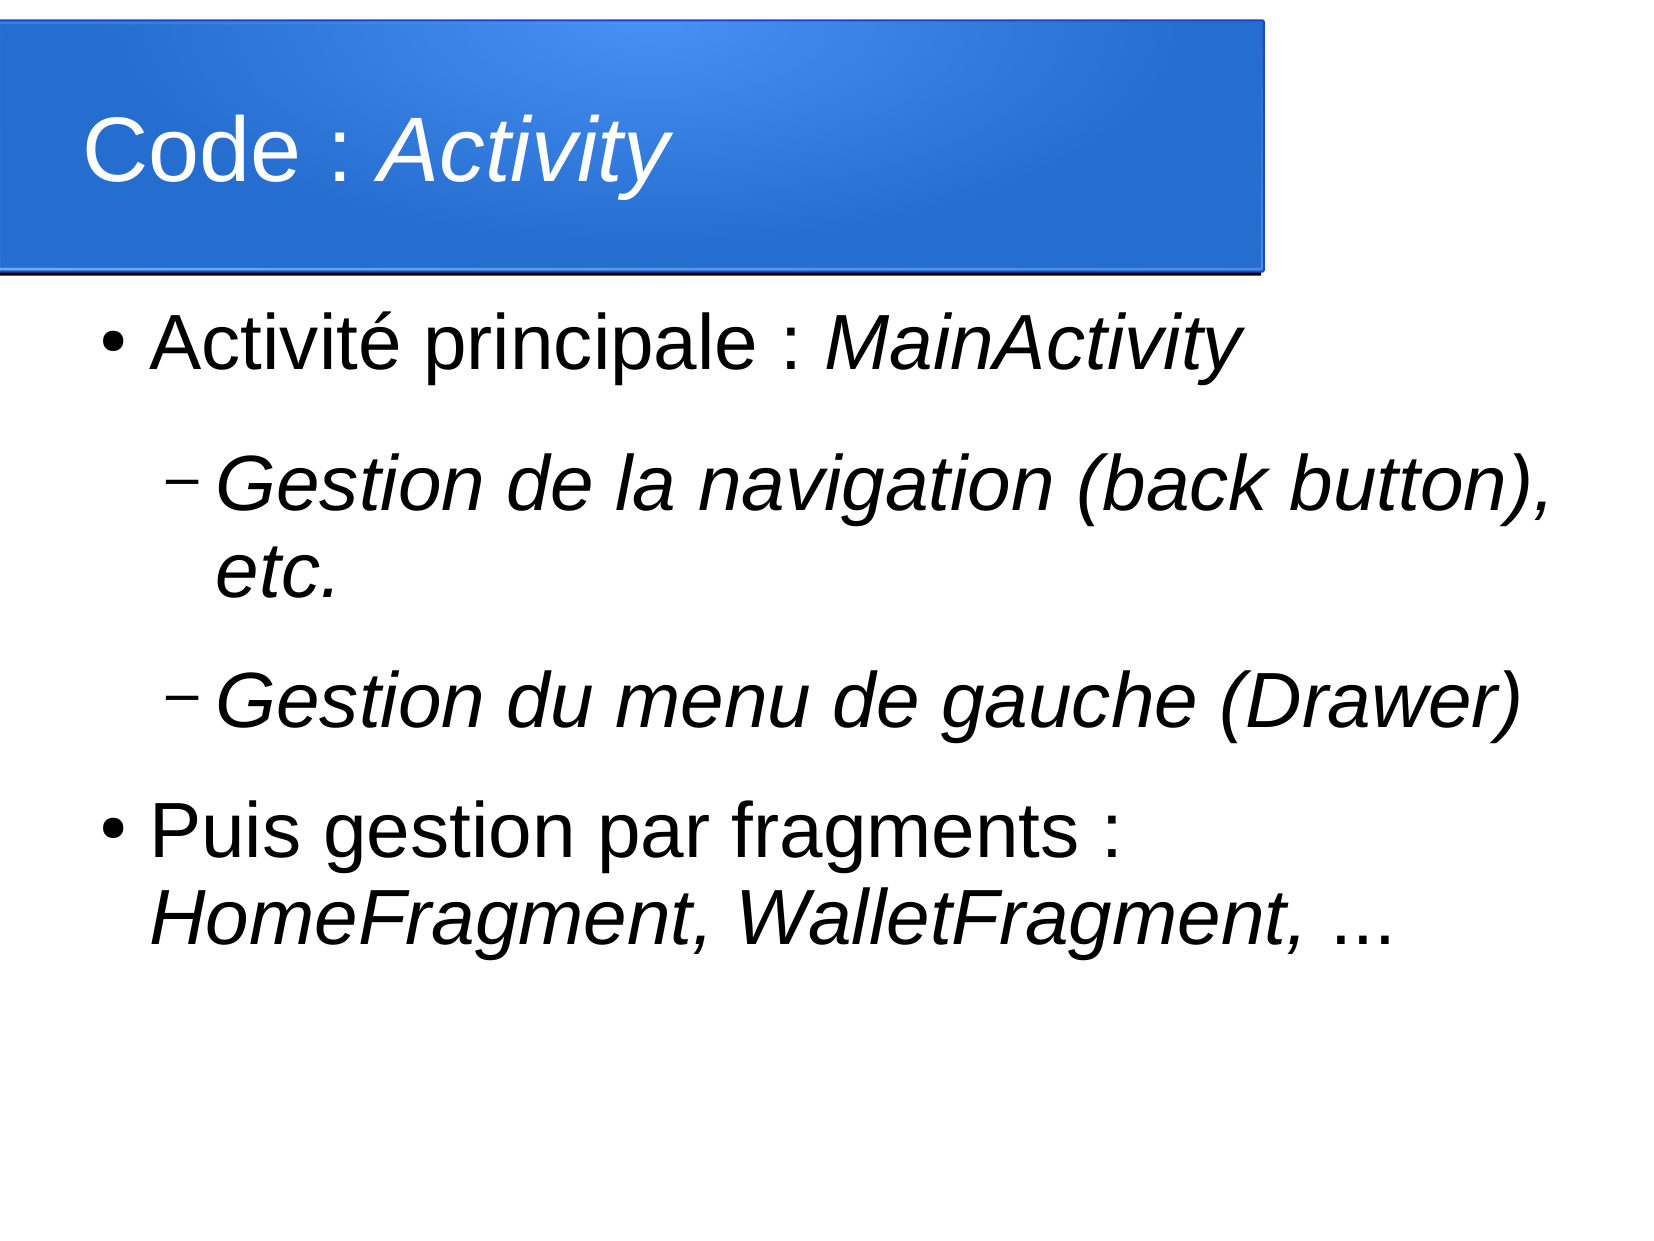

# Code : Activity
Activité principale : MainActivity
Gestion de la navigation (back button), etc.
Gestion du menu de gauche (Drawer)
Puis gestion par fragments : HomeFragment, WalletFragment, ...